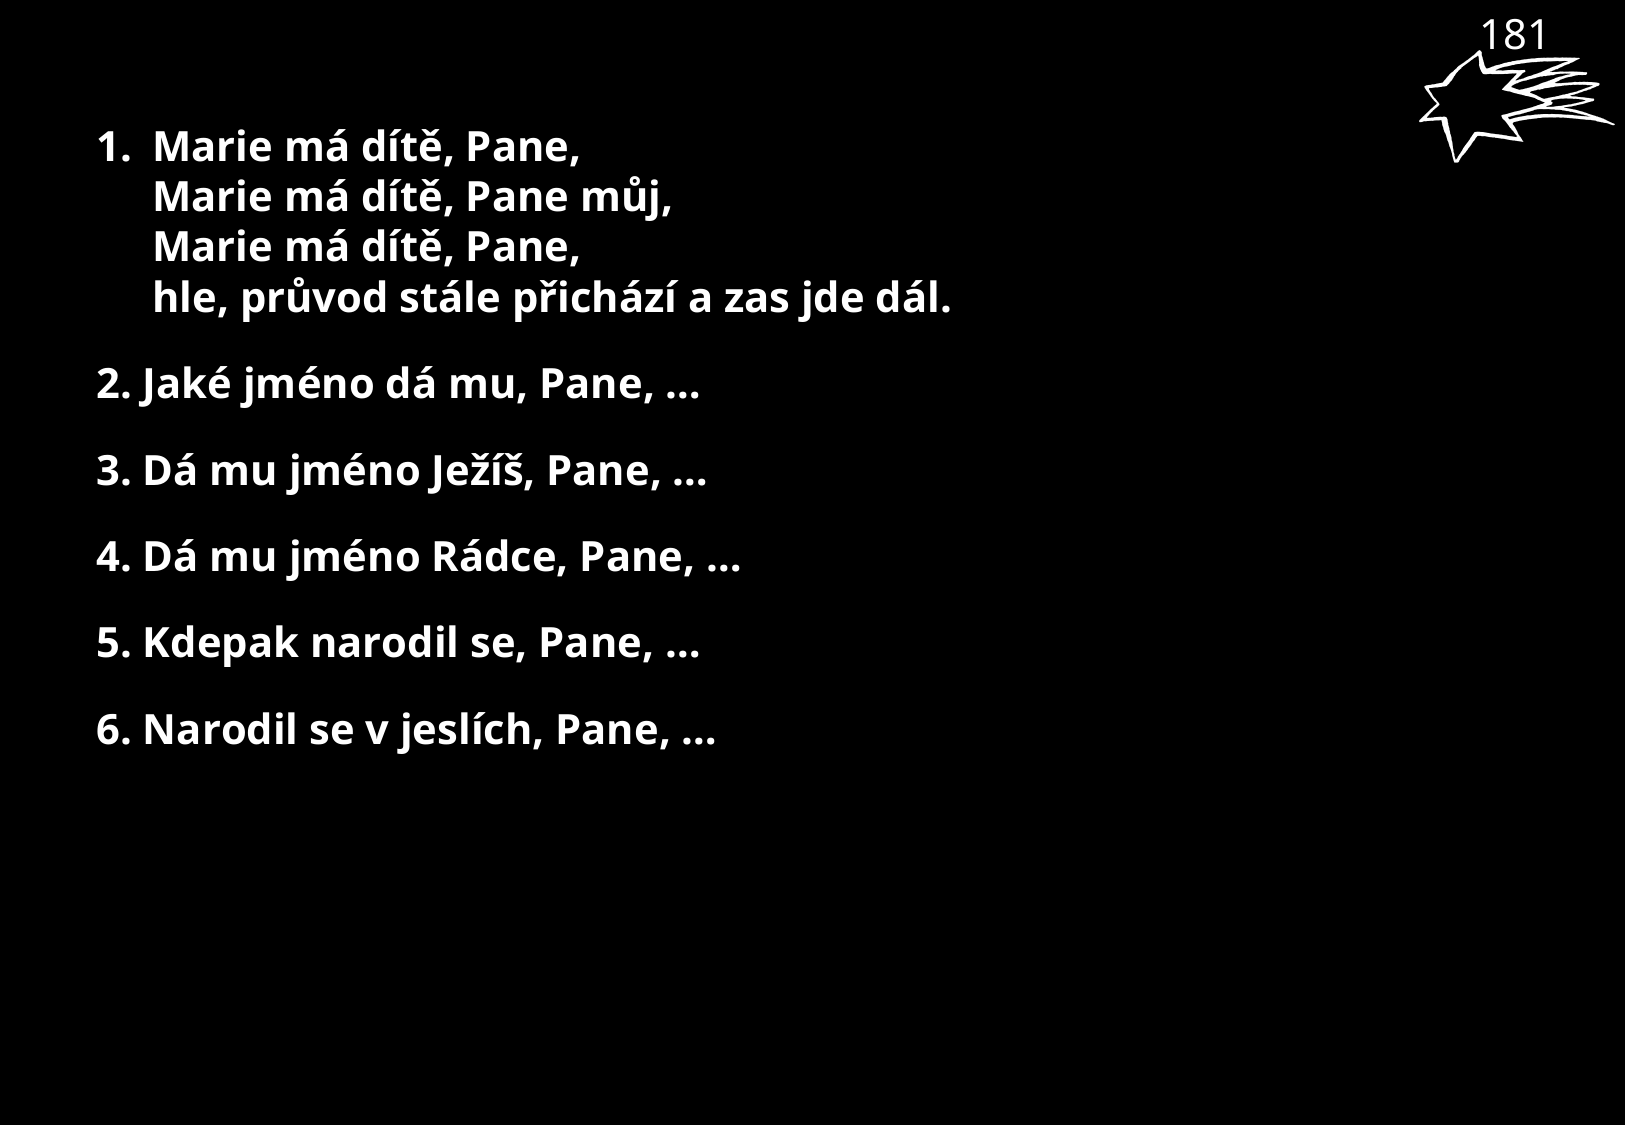

181
# 1. 	Marie má dítě, Pane, Marie má dítě, Pane můj, Marie má dítě, Pane, hle, průvod stále přichází a zas jde dál.
2. Jaké jméno dá mu, Pane, …
3. Dá mu jméno Ježíš, Pane, …
4. Dá mu jméno Rádce, Pane, …
5. Kdepak narodil se, Pane, …
6. Narodil se v jeslích, Pane, …